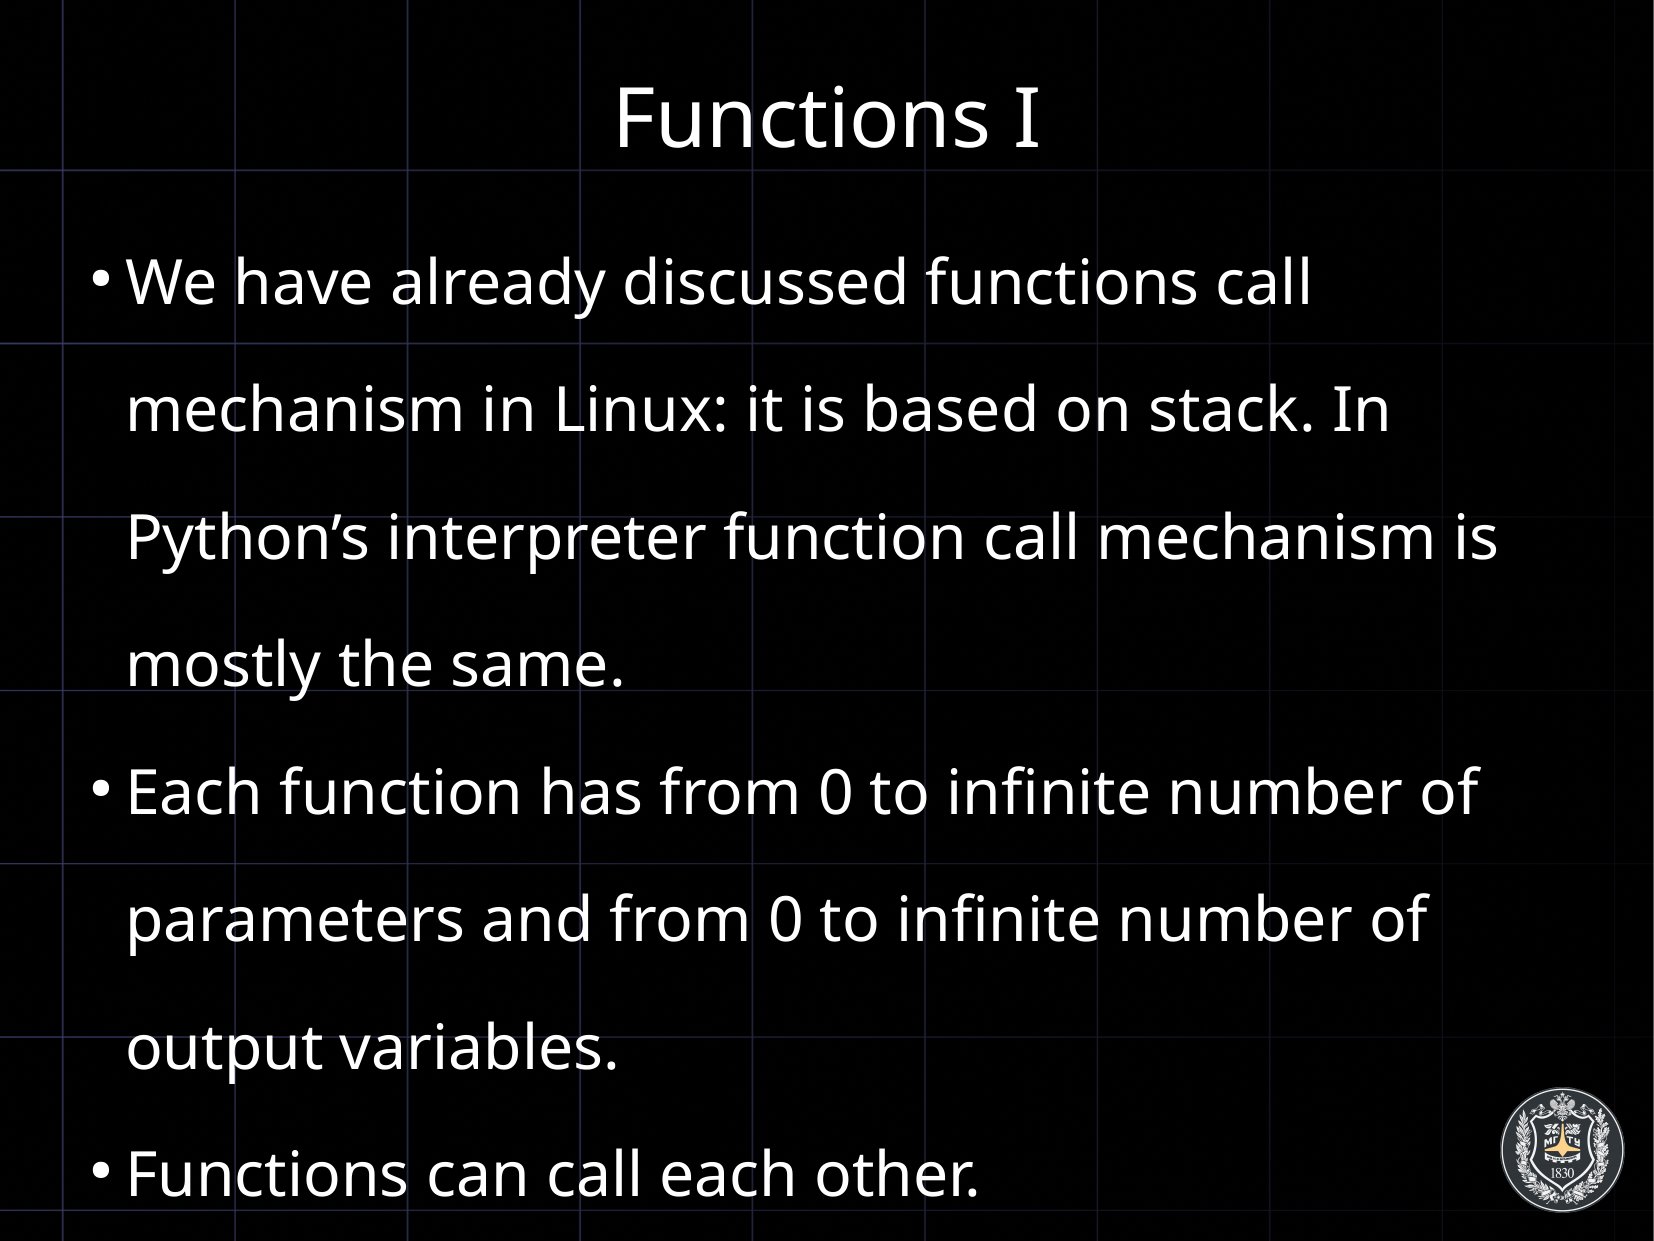

# Functions I
We have already discussed functions call mechanism in Linux: it is based on stack. In Python’s interpreter function call mechanism is mostly the same.
Each function has from 0 to infinite number of parameters and from 0 to infinite number of output variables.
Functions can call each other.
Sometimes function can call itself (recursion).